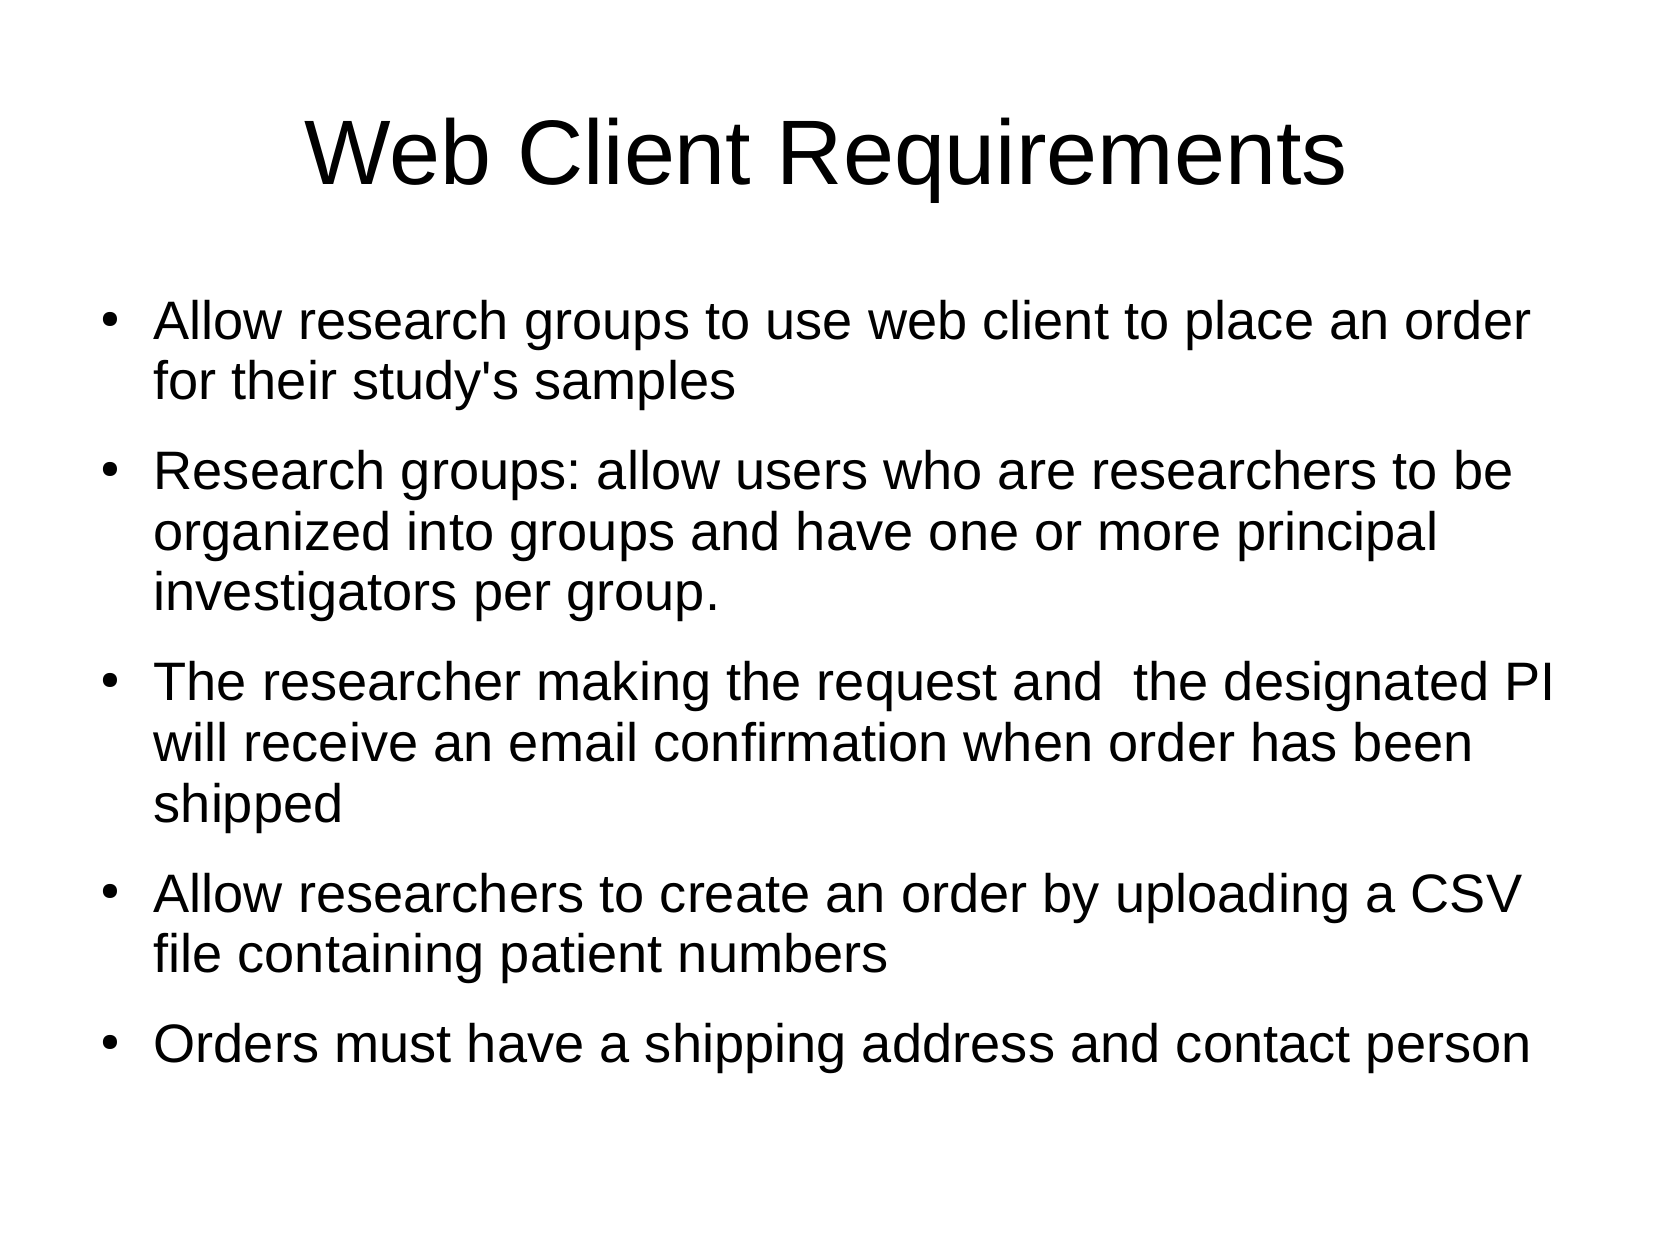

# Web Client Requirements
Allow research groups to use web client to place an order for their study's samples
Research groups: allow users who are researchers to be organized into groups and have one or more principal investigators per group.
The researcher making the request and the designated PI will receive an email confirmation when order has been shipped
Allow researchers to create an order by uploading a CSV file containing patient numbers
Orders must have a shipping address and contact person